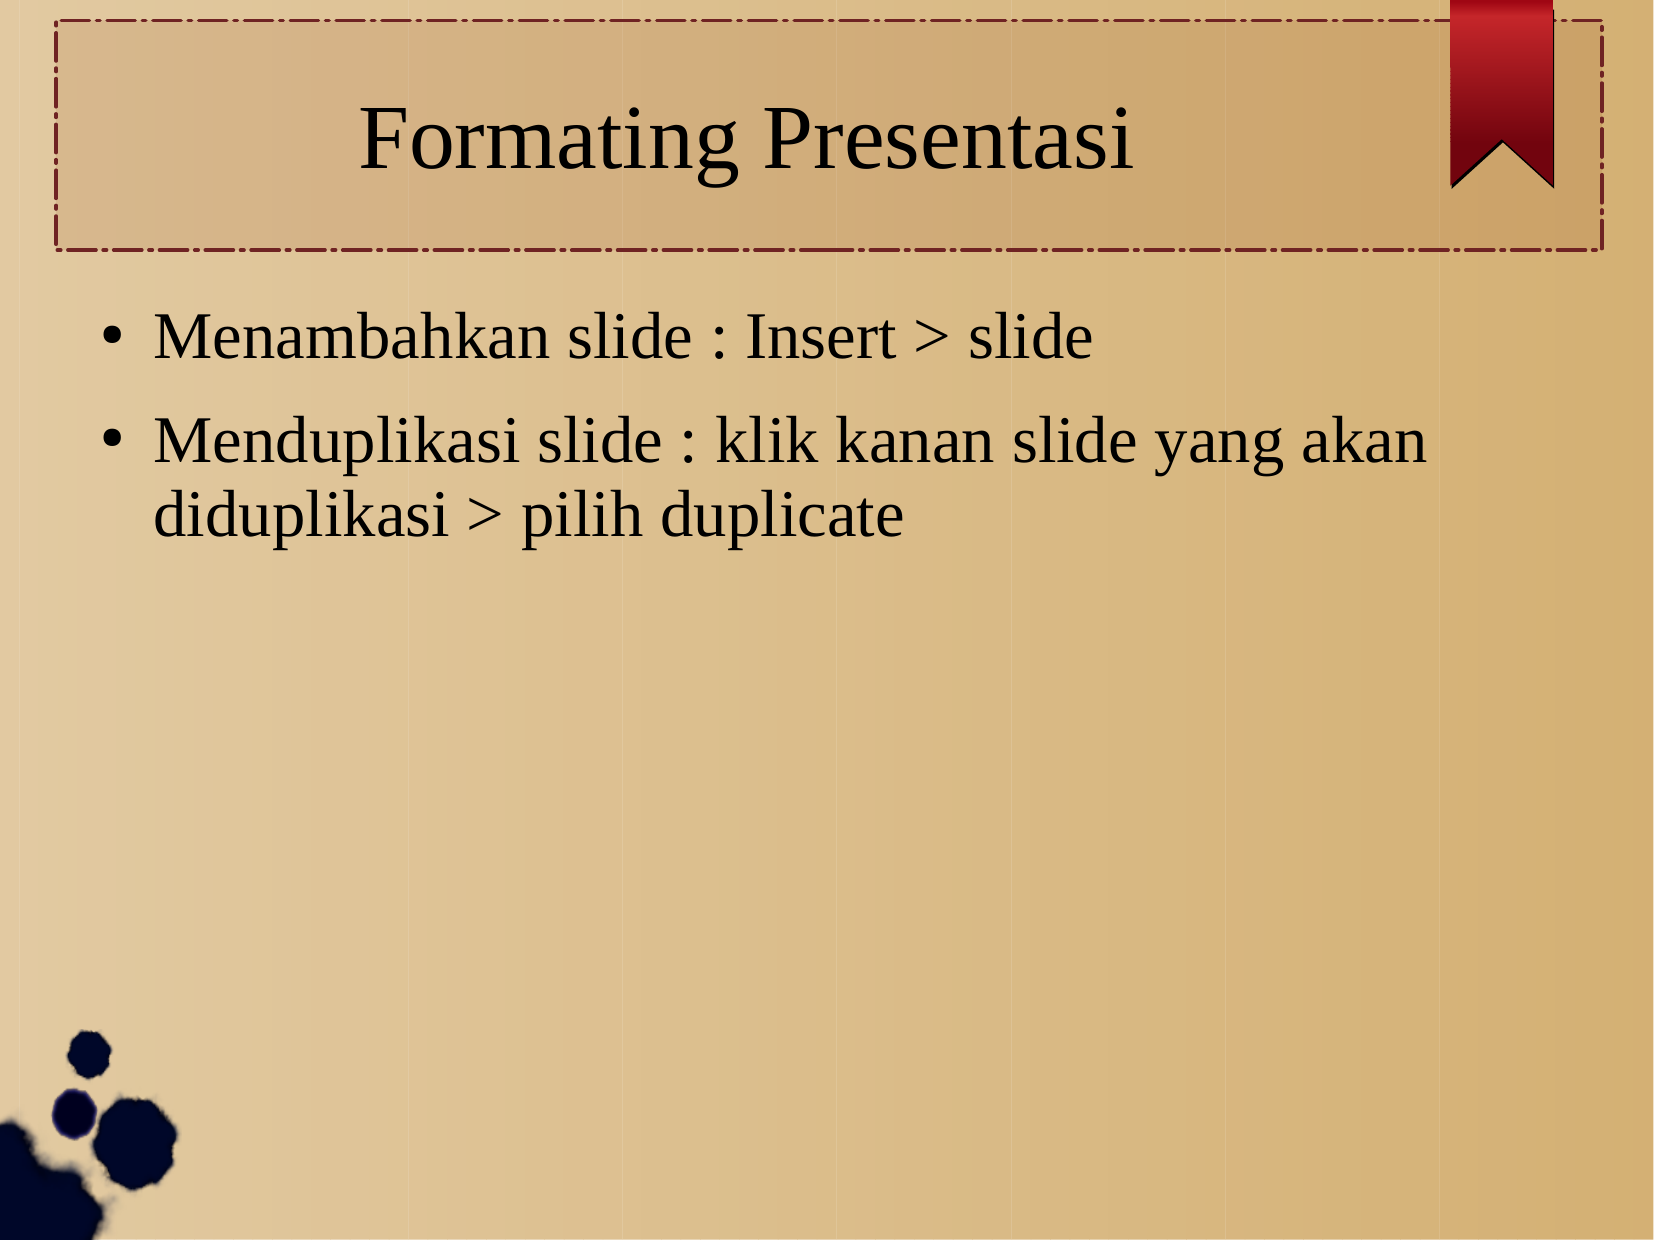

# Formating Presentasi
Menambahkan slide : Insert > slide
Menduplikasi slide : klik kanan slide yang akan diduplikasi > pilih duplicate